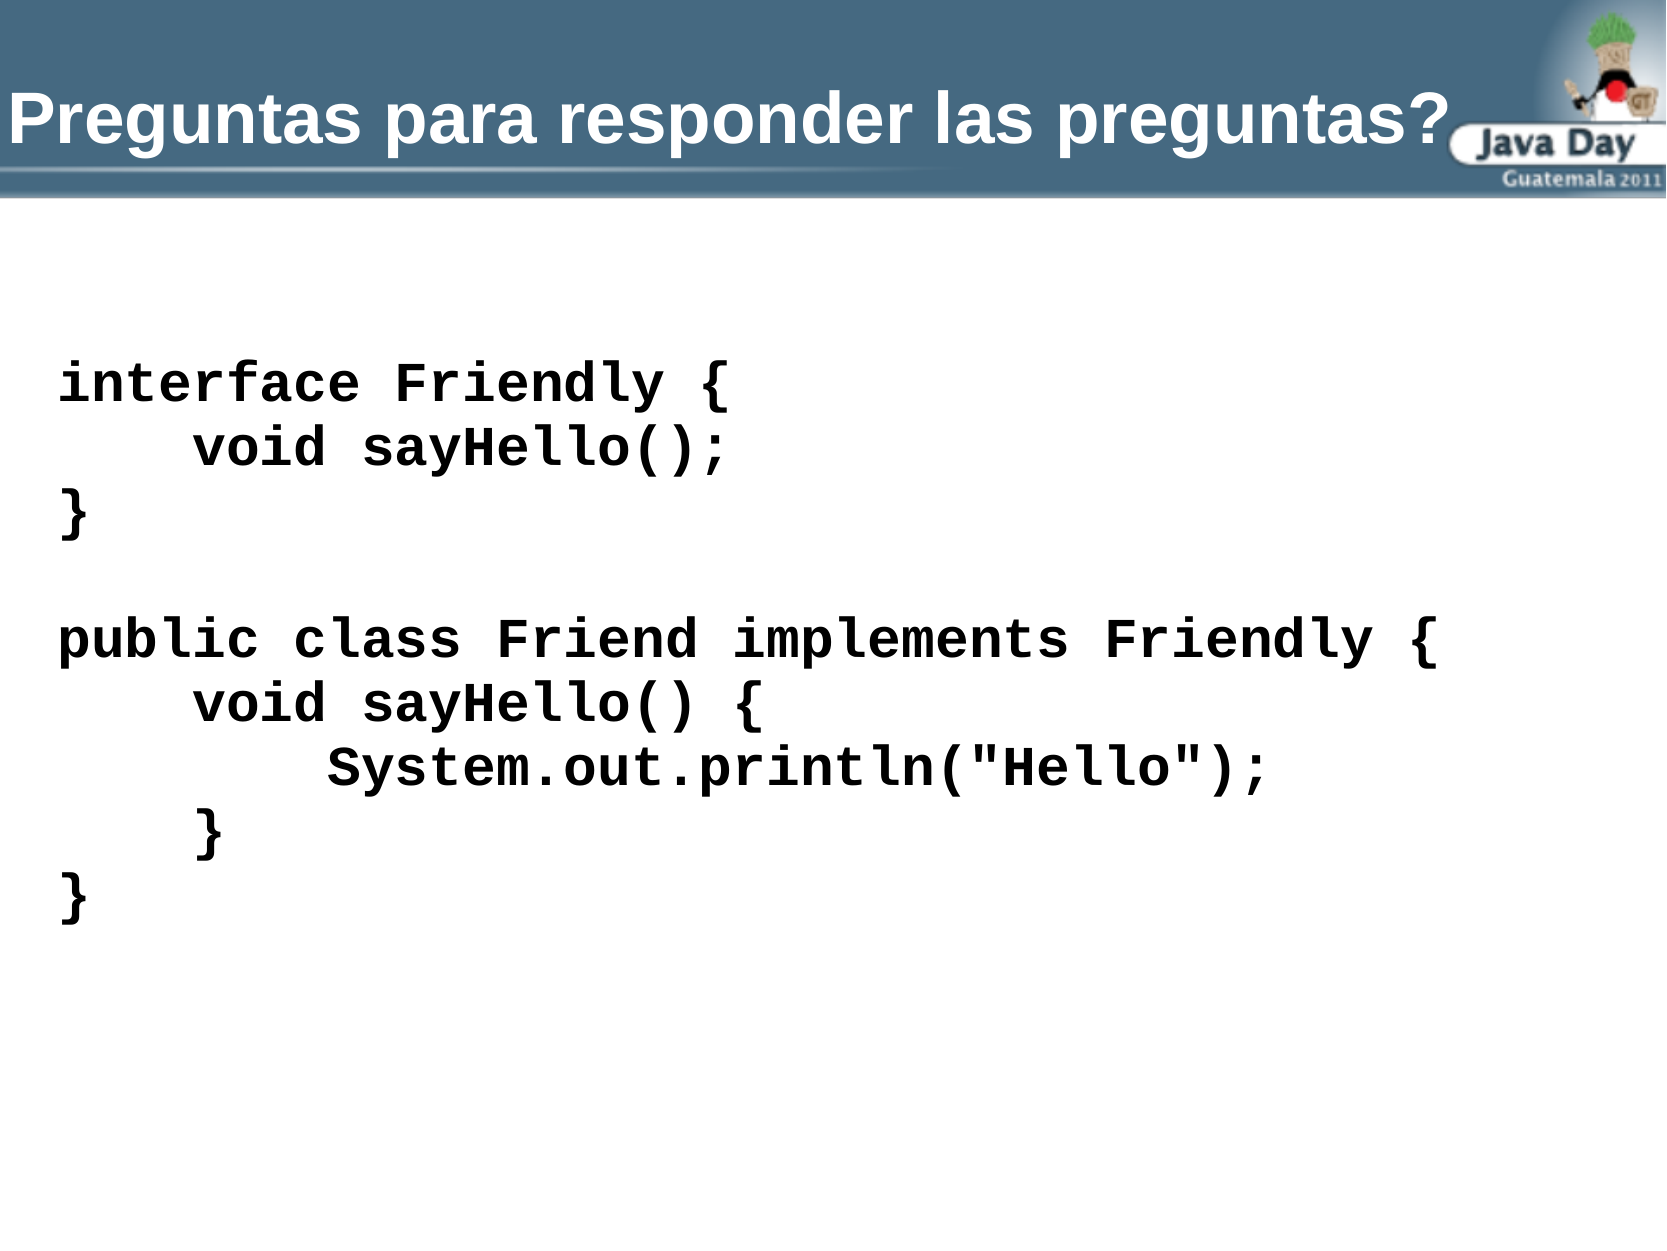

Preguntas para responder las preguntas?
interface Friendly {
    void sayHello();
}
public class Friend implements Friendly {
    void sayHello() {
        System.out.println("Hello");
    }
}